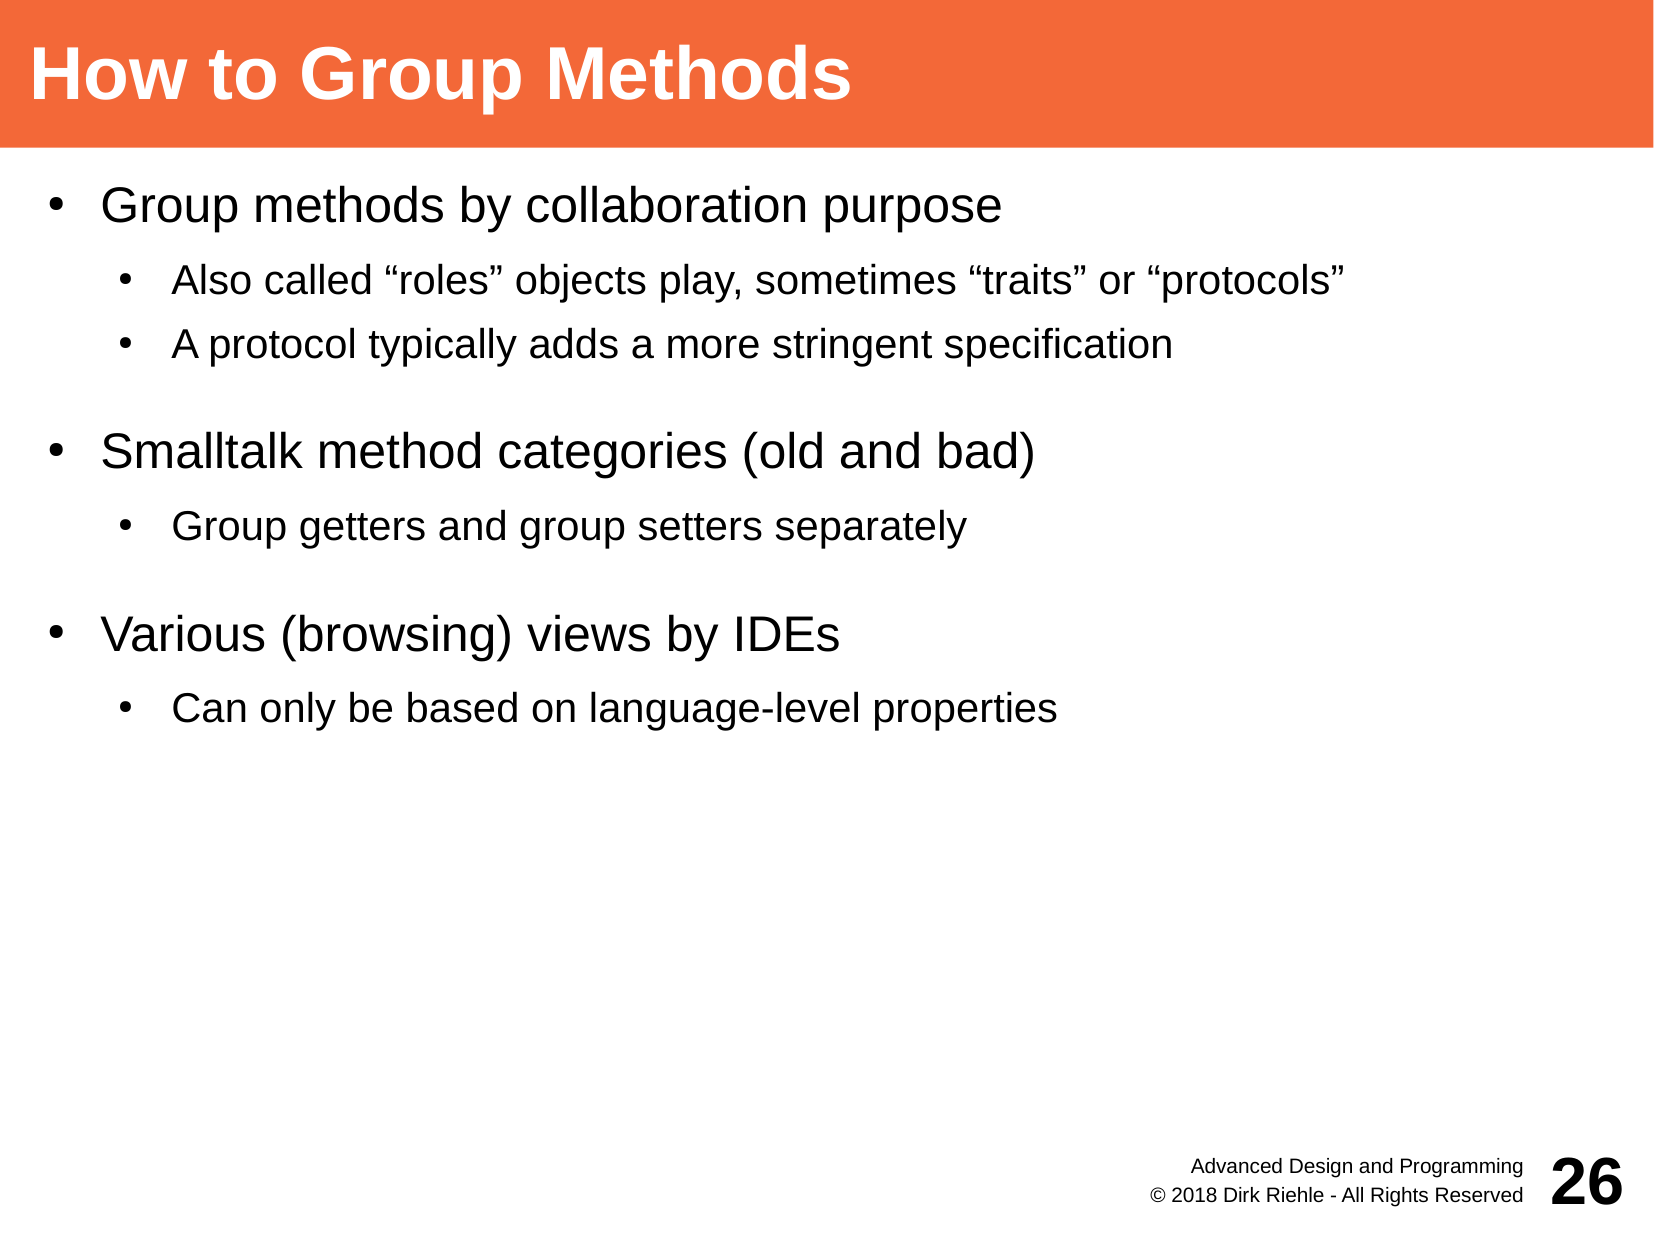

# How to Group Methods
Group methods by collaboration purpose
Also called “roles” objects play, sometimes “traits” or “protocols”
A protocol typically adds a more stringent specification
Smalltalk method categories (old and bad)
Group getters and group setters separately
Various (browsing) views by IDEs
Can only be based on language-level properties
Advanced Design and Programming
26
© 2018 Dirk Riehle - All Rights Reserved